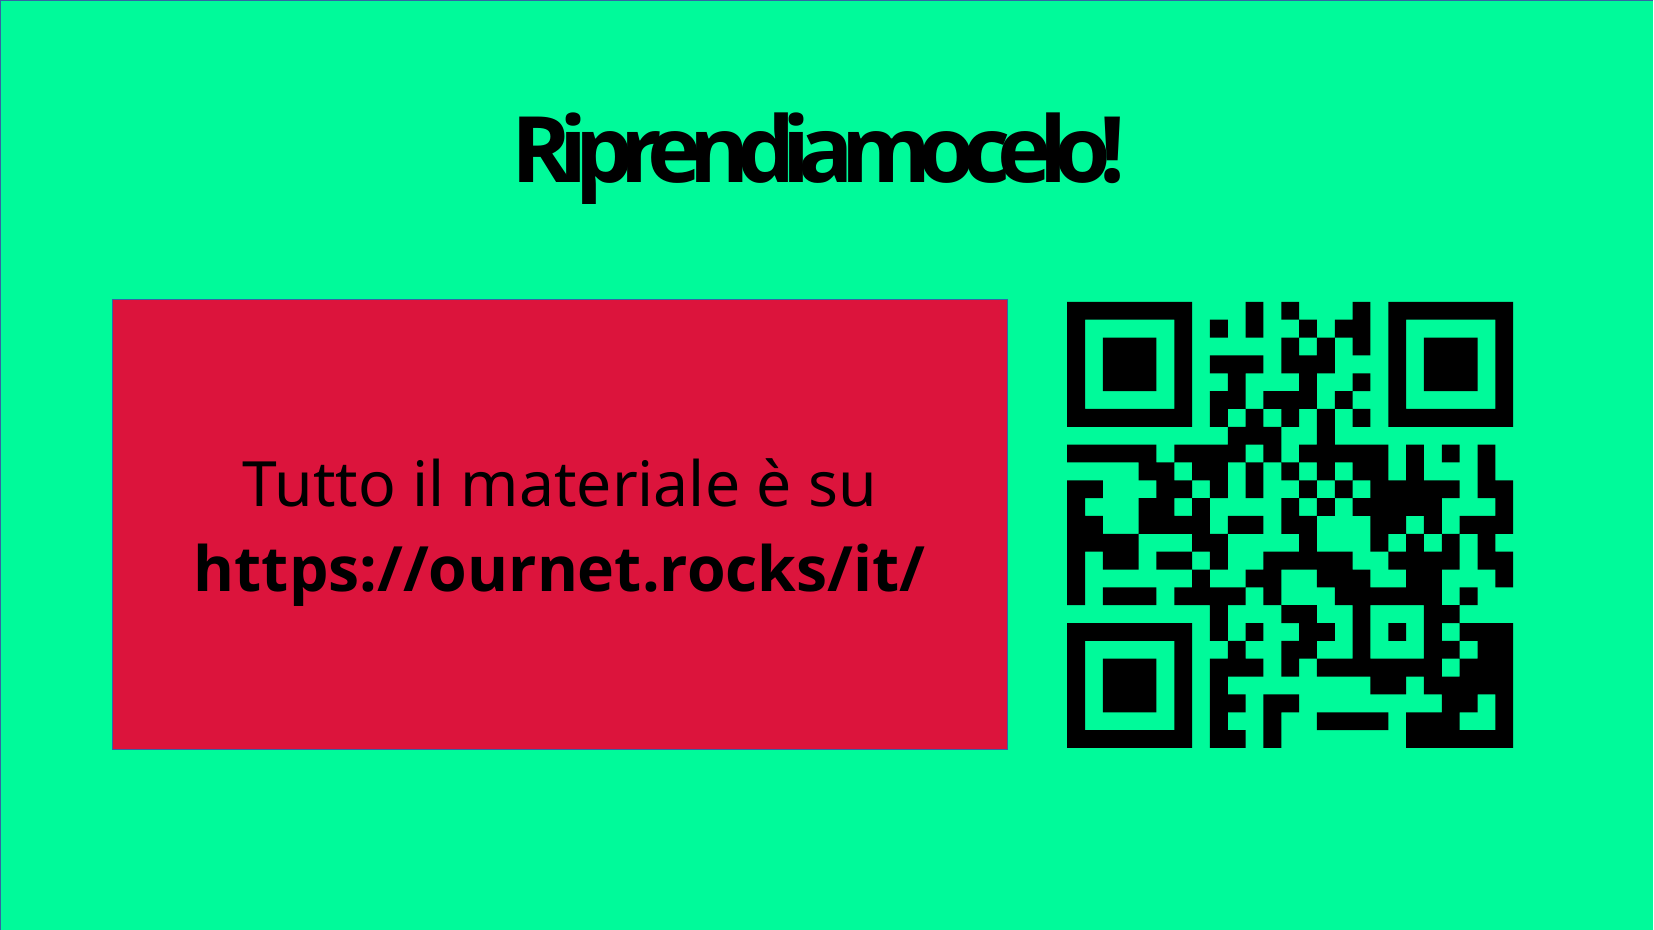

# Riprendiamocelo!
Tutto il materiale è su https://ournet.rocks/it/